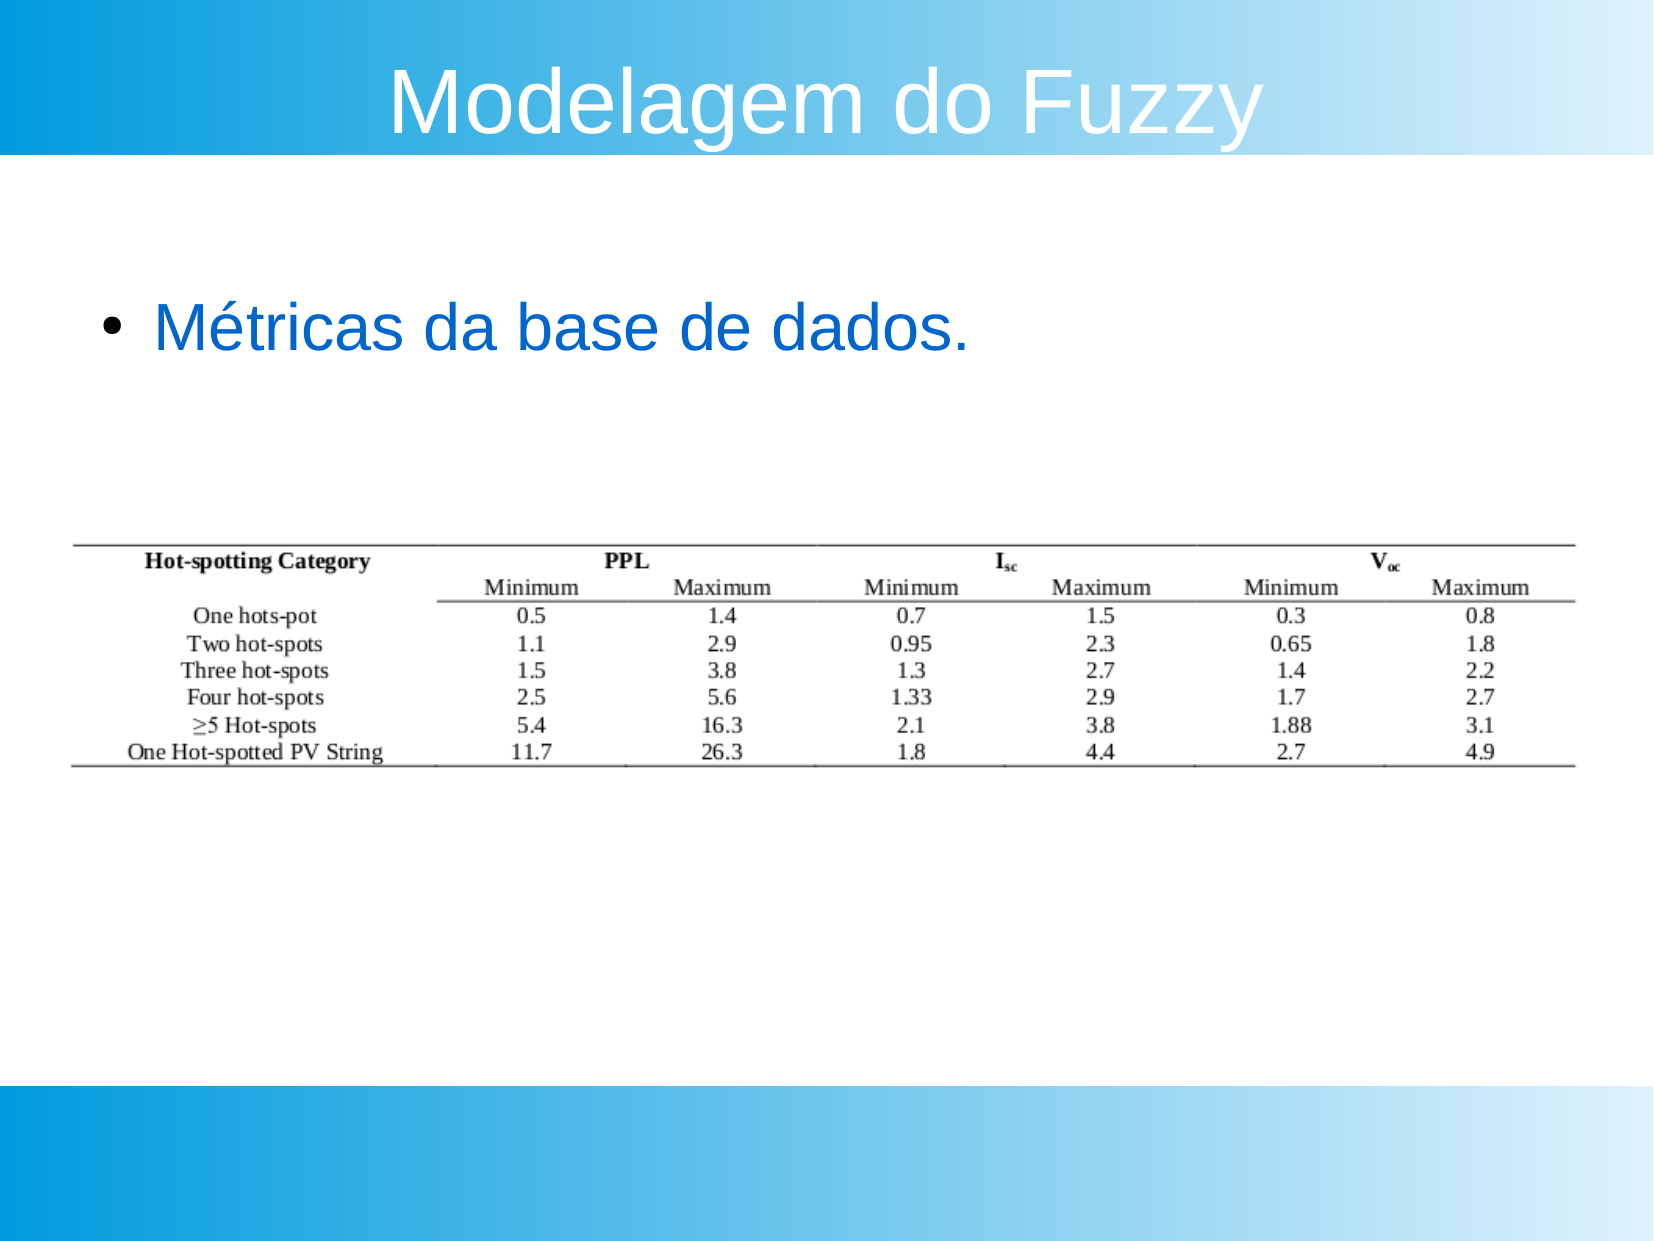

# Modelagem do Fuzzy
Métricas da base de dados.